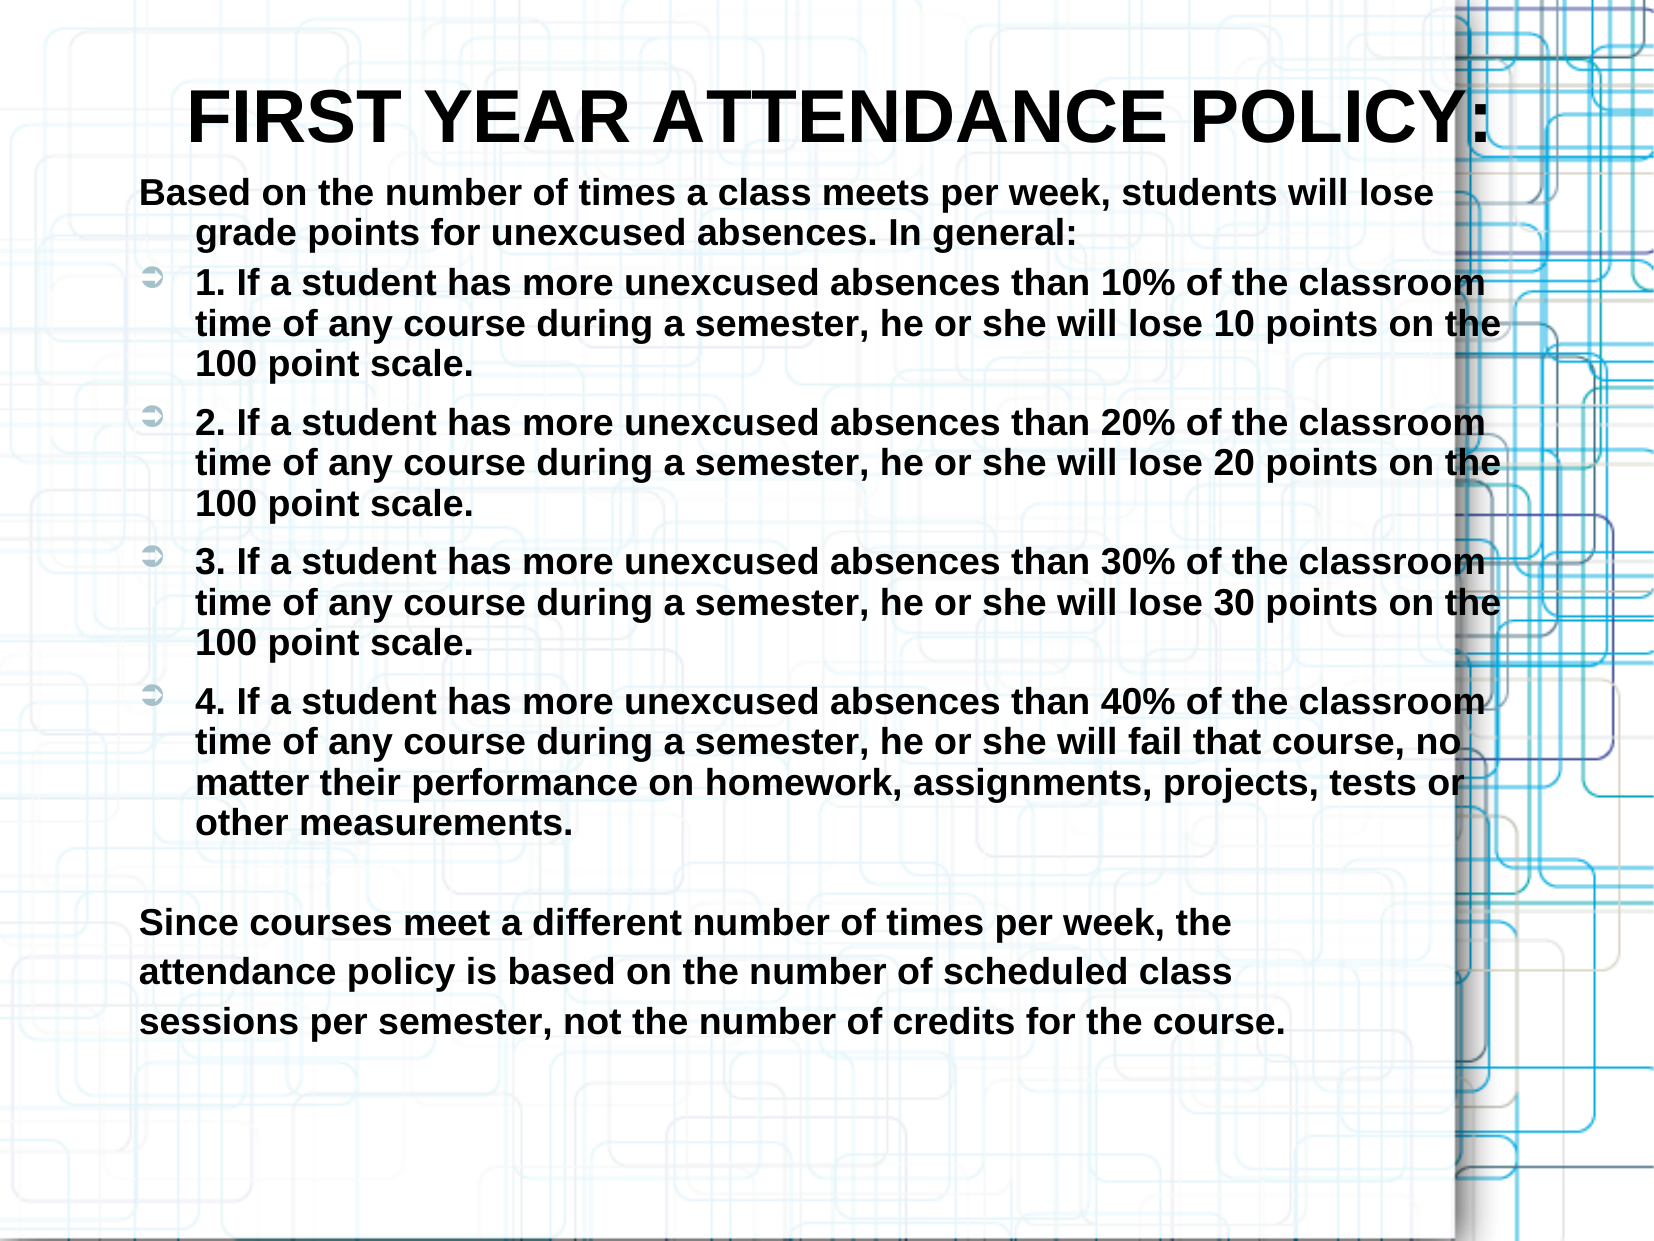

# FIRST YEAR ATTENDANCE POLICY:
Based on the number of times a class meets per week, students will lose grade points for unexcused absences. In general:
1. If a student has more unexcused absences than 10% of the classroom time of any course during a semester, he or she will lose 10 points on the 100 point scale.
2. If a student has more unexcused absences than 20% of the classroom time of any course during a semester, he or she will lose 20 points on the 100 point scale.
3. If a student has more unexcused absences than 30% of the classroom time of any course during a semester, he or she will lose 30 points on the 100 point scale.
4. If a student has more unexcused absences than 40% of the classroom time of any course during a semester, he or she will fail that course, no matter their performance on homework, assignments, projects, tests or other measurements.
Since courses meet a different number of times per week, the
attendance policy is based on the number of scheduled class
sessions per semester, not the number of credits for the course.